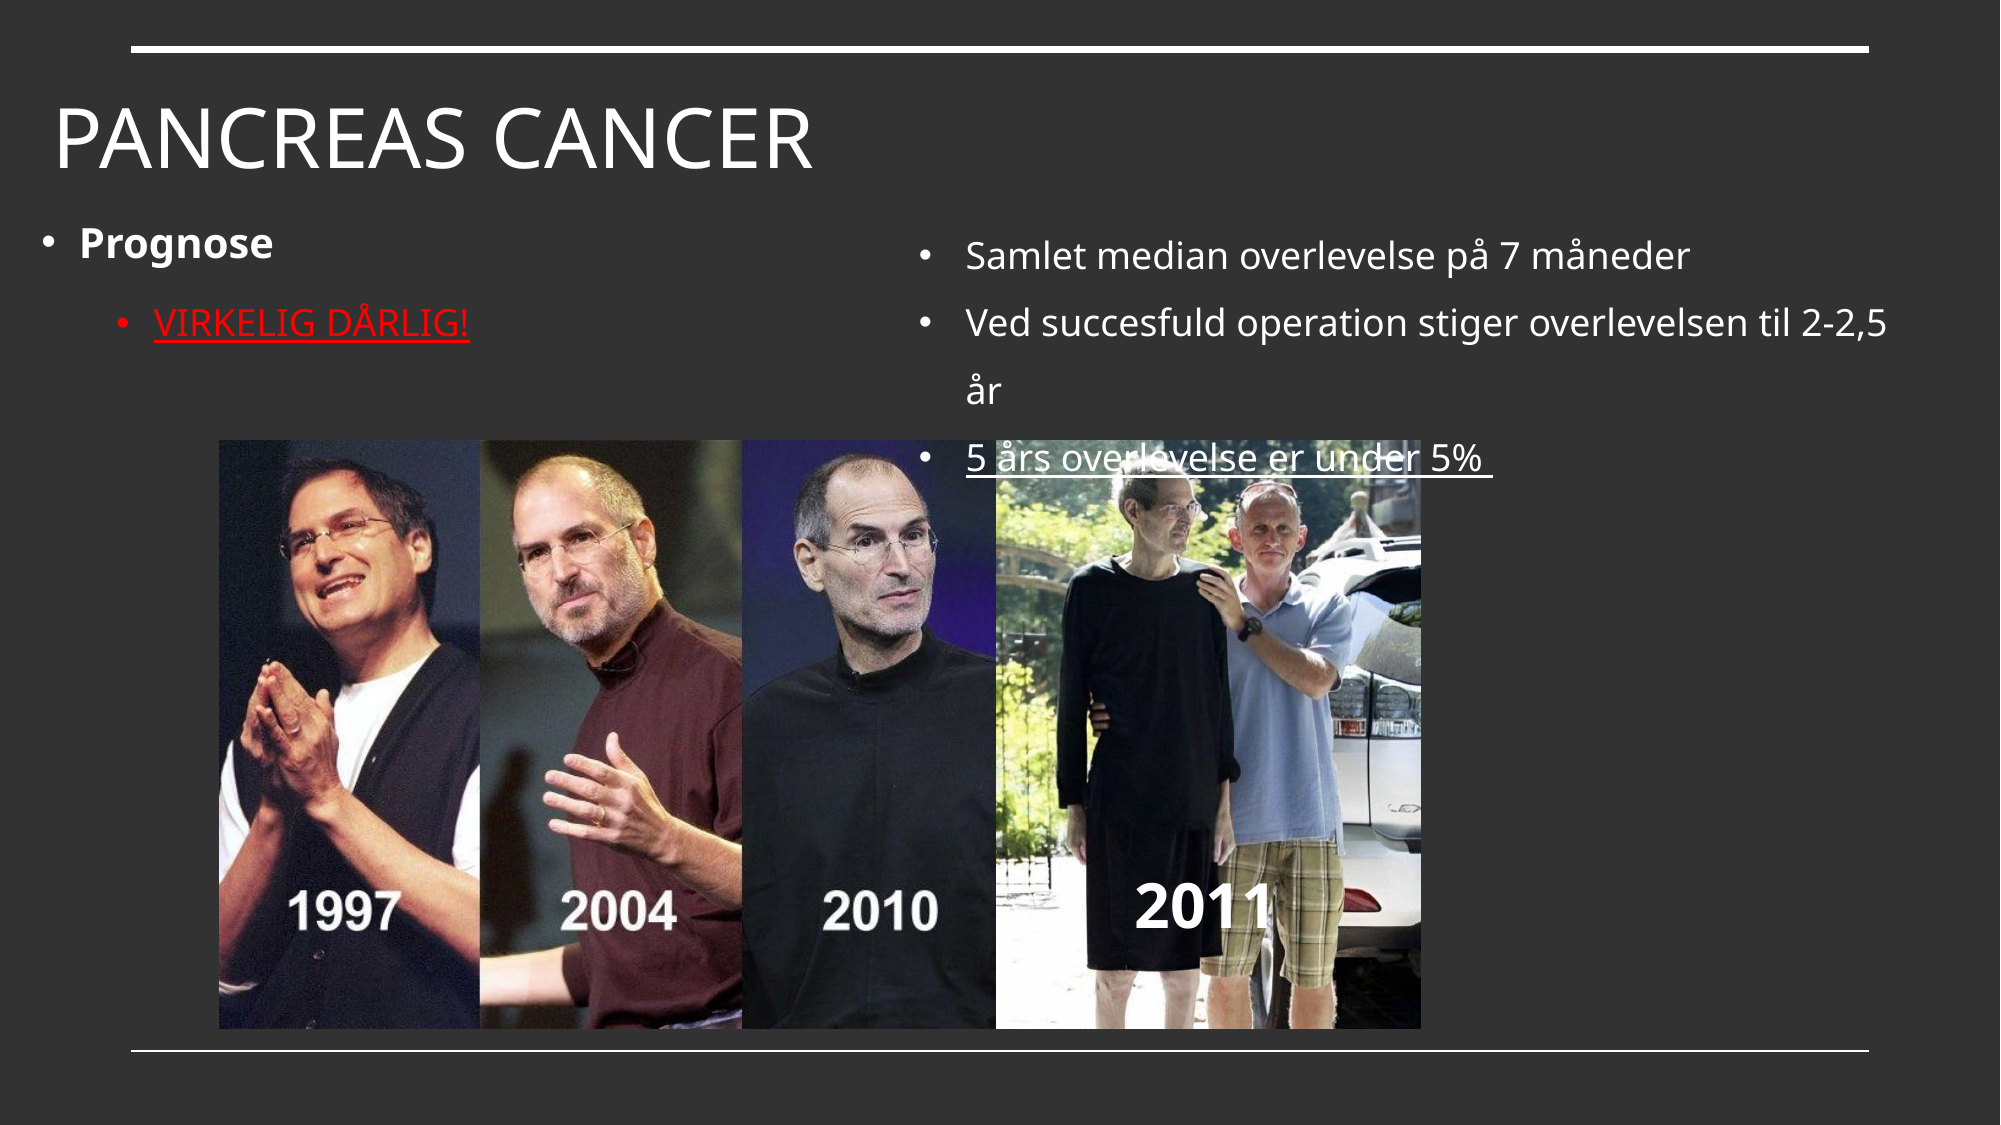

# Pancreas cancer
Prognose
VIRKELIG DÅRLIG!
Samlet median overlevelse på 7 måneder
Ved succesfuld operation stiger overlevelsen til 2-2,5 år
5 års overlevelse er under 5%
2011